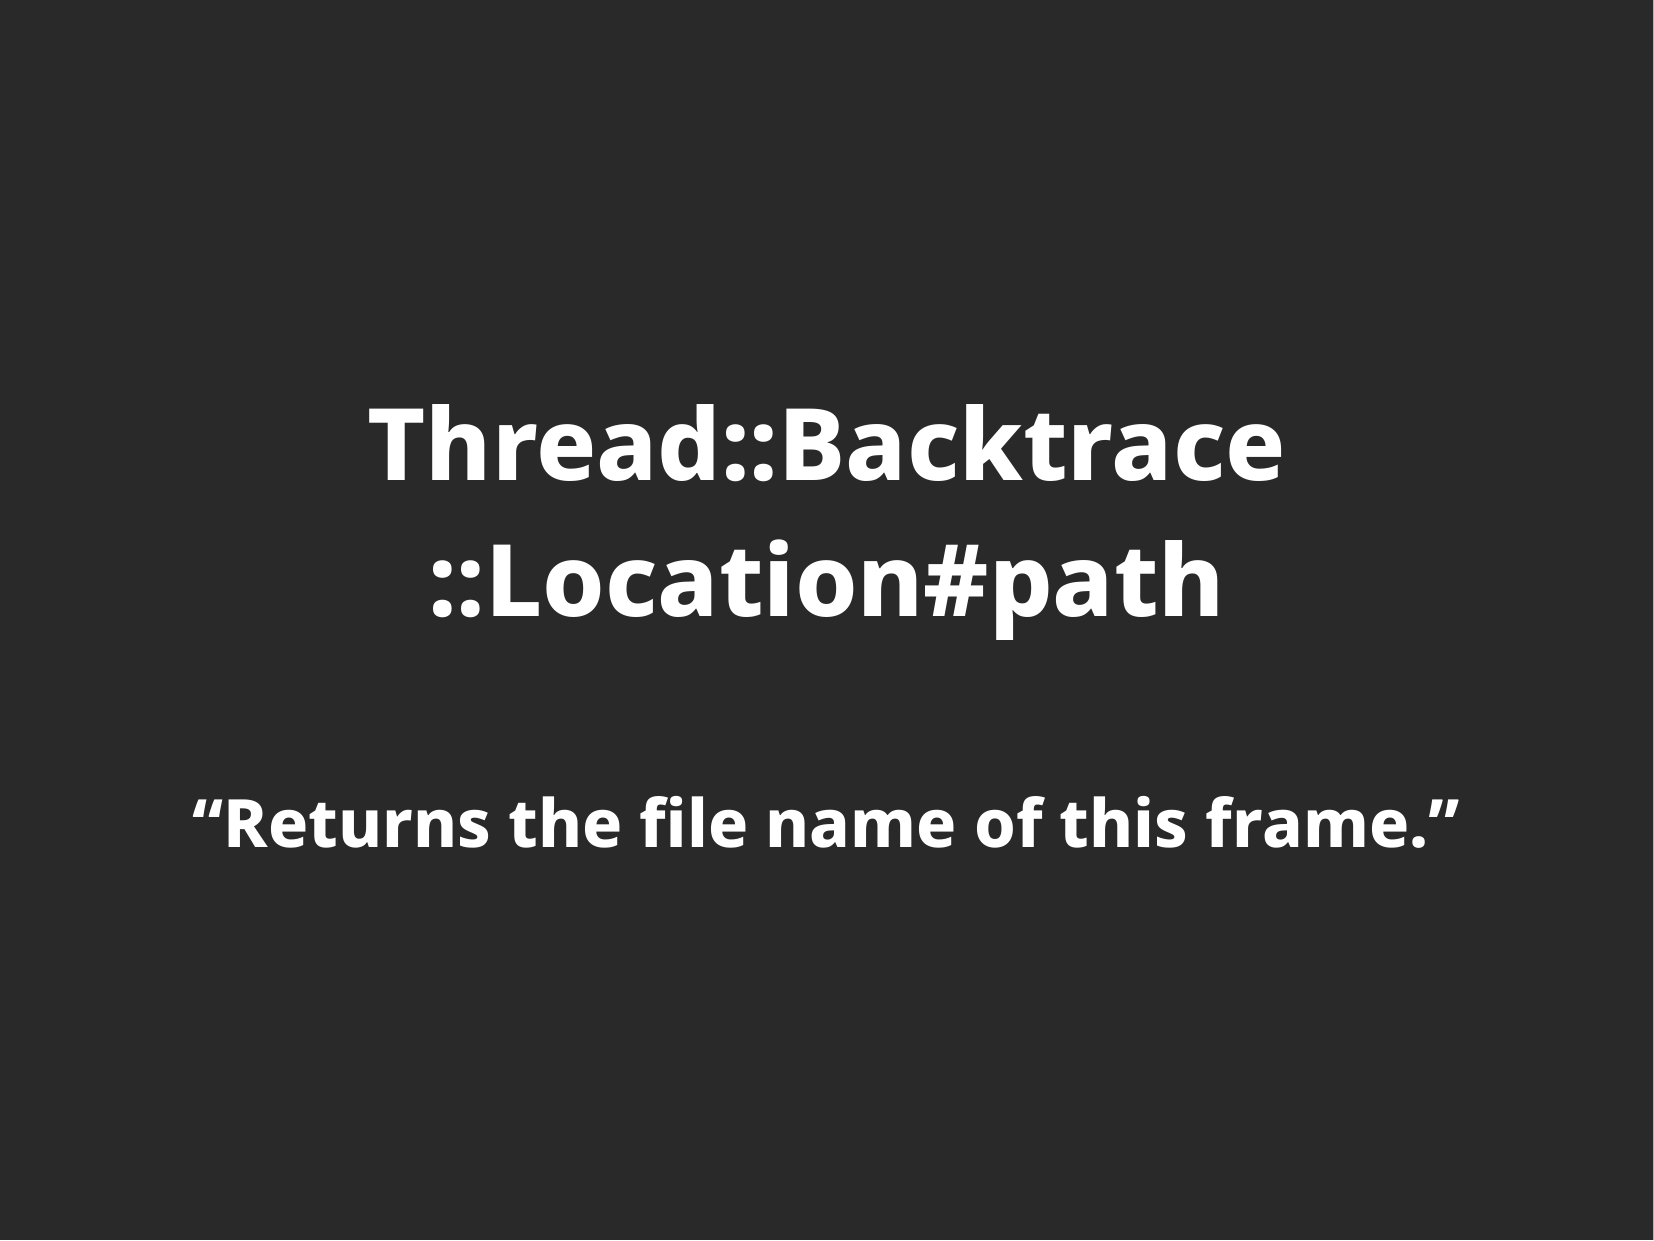

# Thread::Backtrace
::Location#path
“Returns the file name of this frame.”